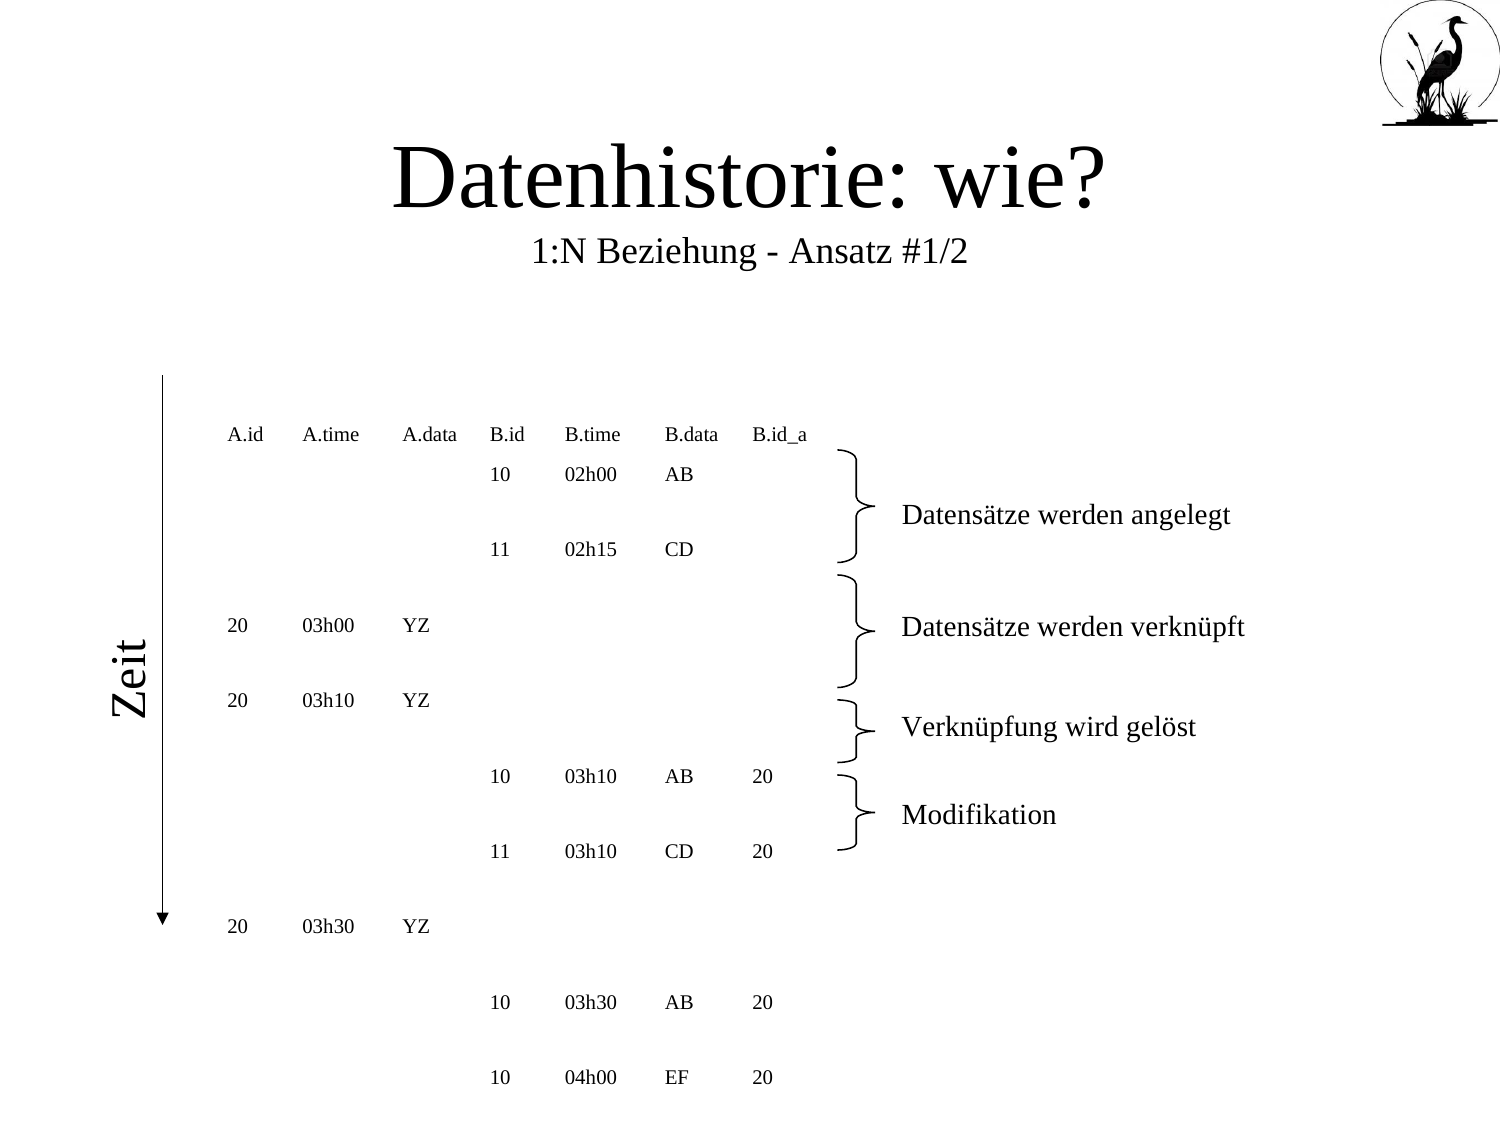

# Datenhistorie: wie? 1:N Beziehung - Ansatz #1/2
| A.id | A.time | A.data | B.id | B.time | B.data | B.id\_a |
| --- | --- | --- | --- | --- | --- | --- |
| | | | 10 | 02h00 | AB | |
| | | | 11 | 02h15 | CD | |
| 20 | 03h00 | YZ | | | | |
| 20 | 03h10 | YZ | | | | |
| | | | 10 | 03h10 | AB | 20 |
| | | | 11 | 03h10 | CD | 20 |
| 20 | 03h30 | YZ | | | | |
| | | | 10 | 03h30 | AB | 20 |
| | | | 10 | 04h00 | EF | 20 |
| 20 | 04h00 | YZ | | | | |
| | | | | | | |
Datensätze werden angelegt
Datensätze werden verknüpft
Zeit
Verknüpfung wird gelöst
Modifikation